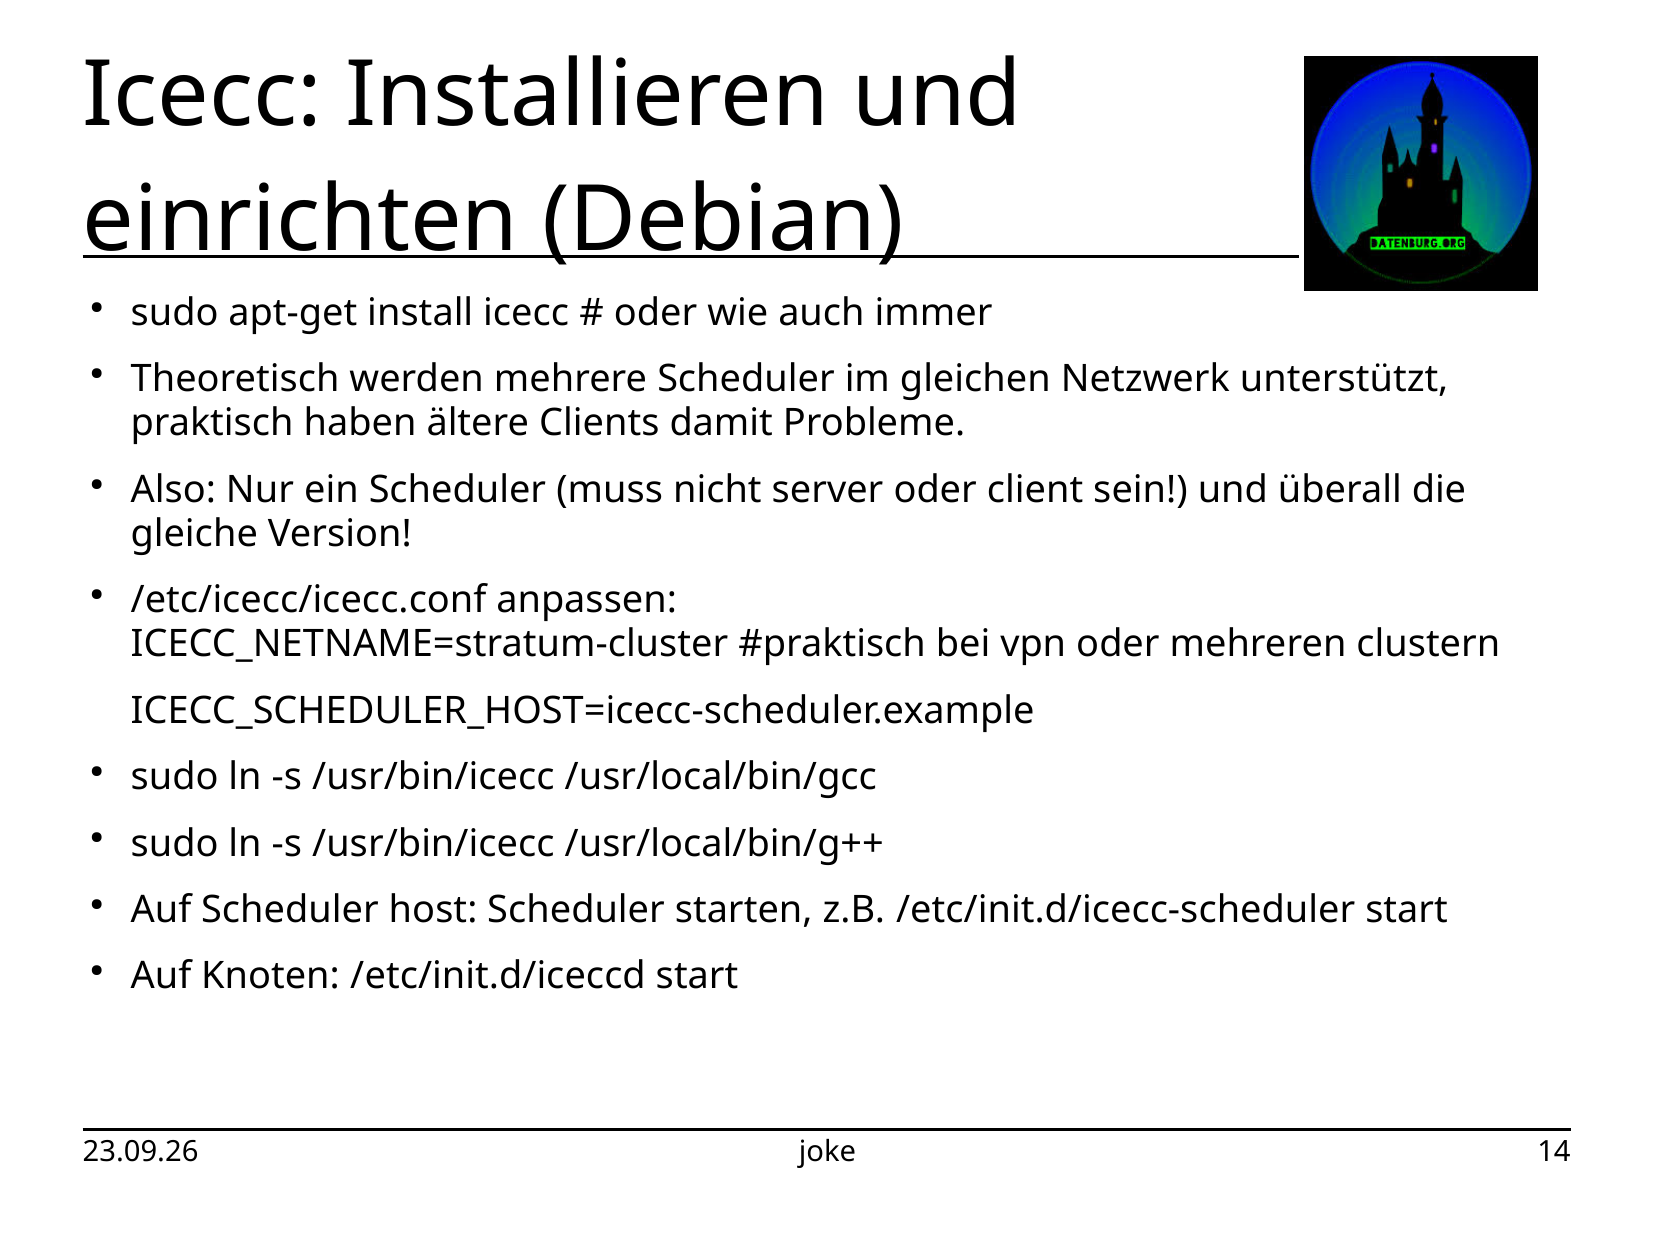

# Icecc: Installieren und einrichten (Debian)
sudo apt-get install icecc # oder wie auch immer
Theoretisch werden mehrere Scheduler im gleichen Netzwerk unterstützt, praktisch haben ältere Clients damit Probleme.
Also: Nur ein Scheduler (muss nicht server oder client sein!) und überall die gleiche Version!
/etc/icecc/icecc.conf anpassen:
ICECC_NETNAME=stratum-cluster #praktisch bei vpn oder mehreren clustern
ICECC_SCHEDULER_HOST=icecc-scheduler.example
sudo ln -s /usr/bin/icecc /usr/local/bin/gcc
sudo ln -s /usr/bin/icecc /usr/local/bin/g++
Auf Scheduler host: Scheduler starten, z.B. /etc/init.d/icecc-scheduler start
Auf Knoten: /etc/init.d/iceccd start
Chrissi^
14